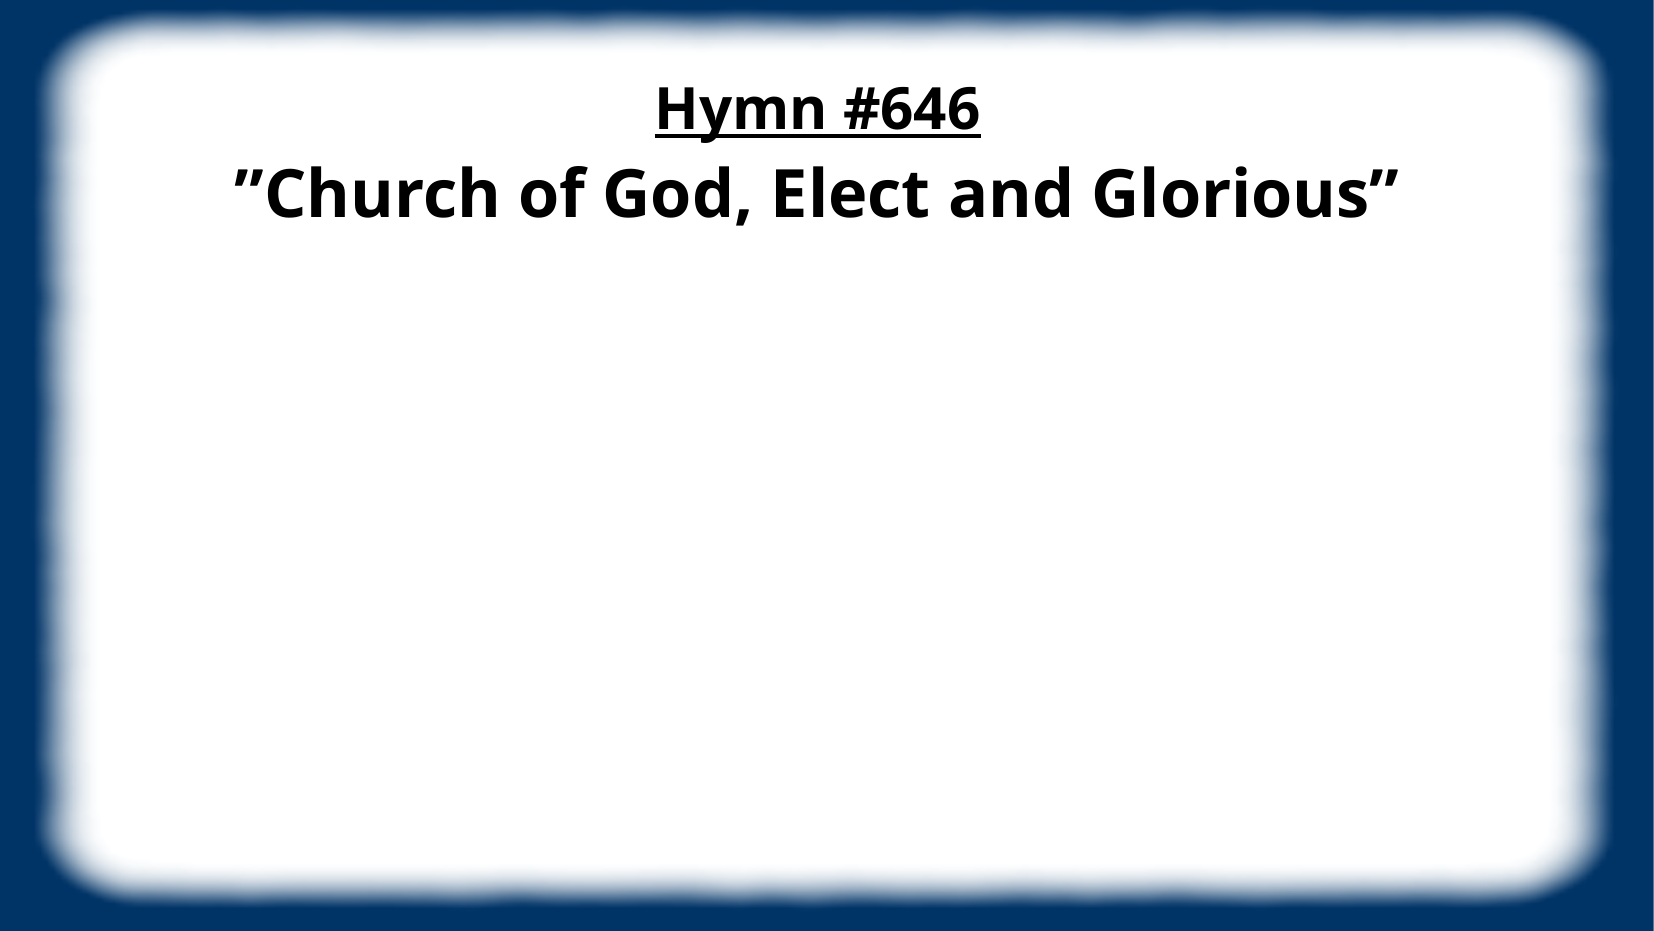

Hymn #646
”Church of God, Elect and Glorious”